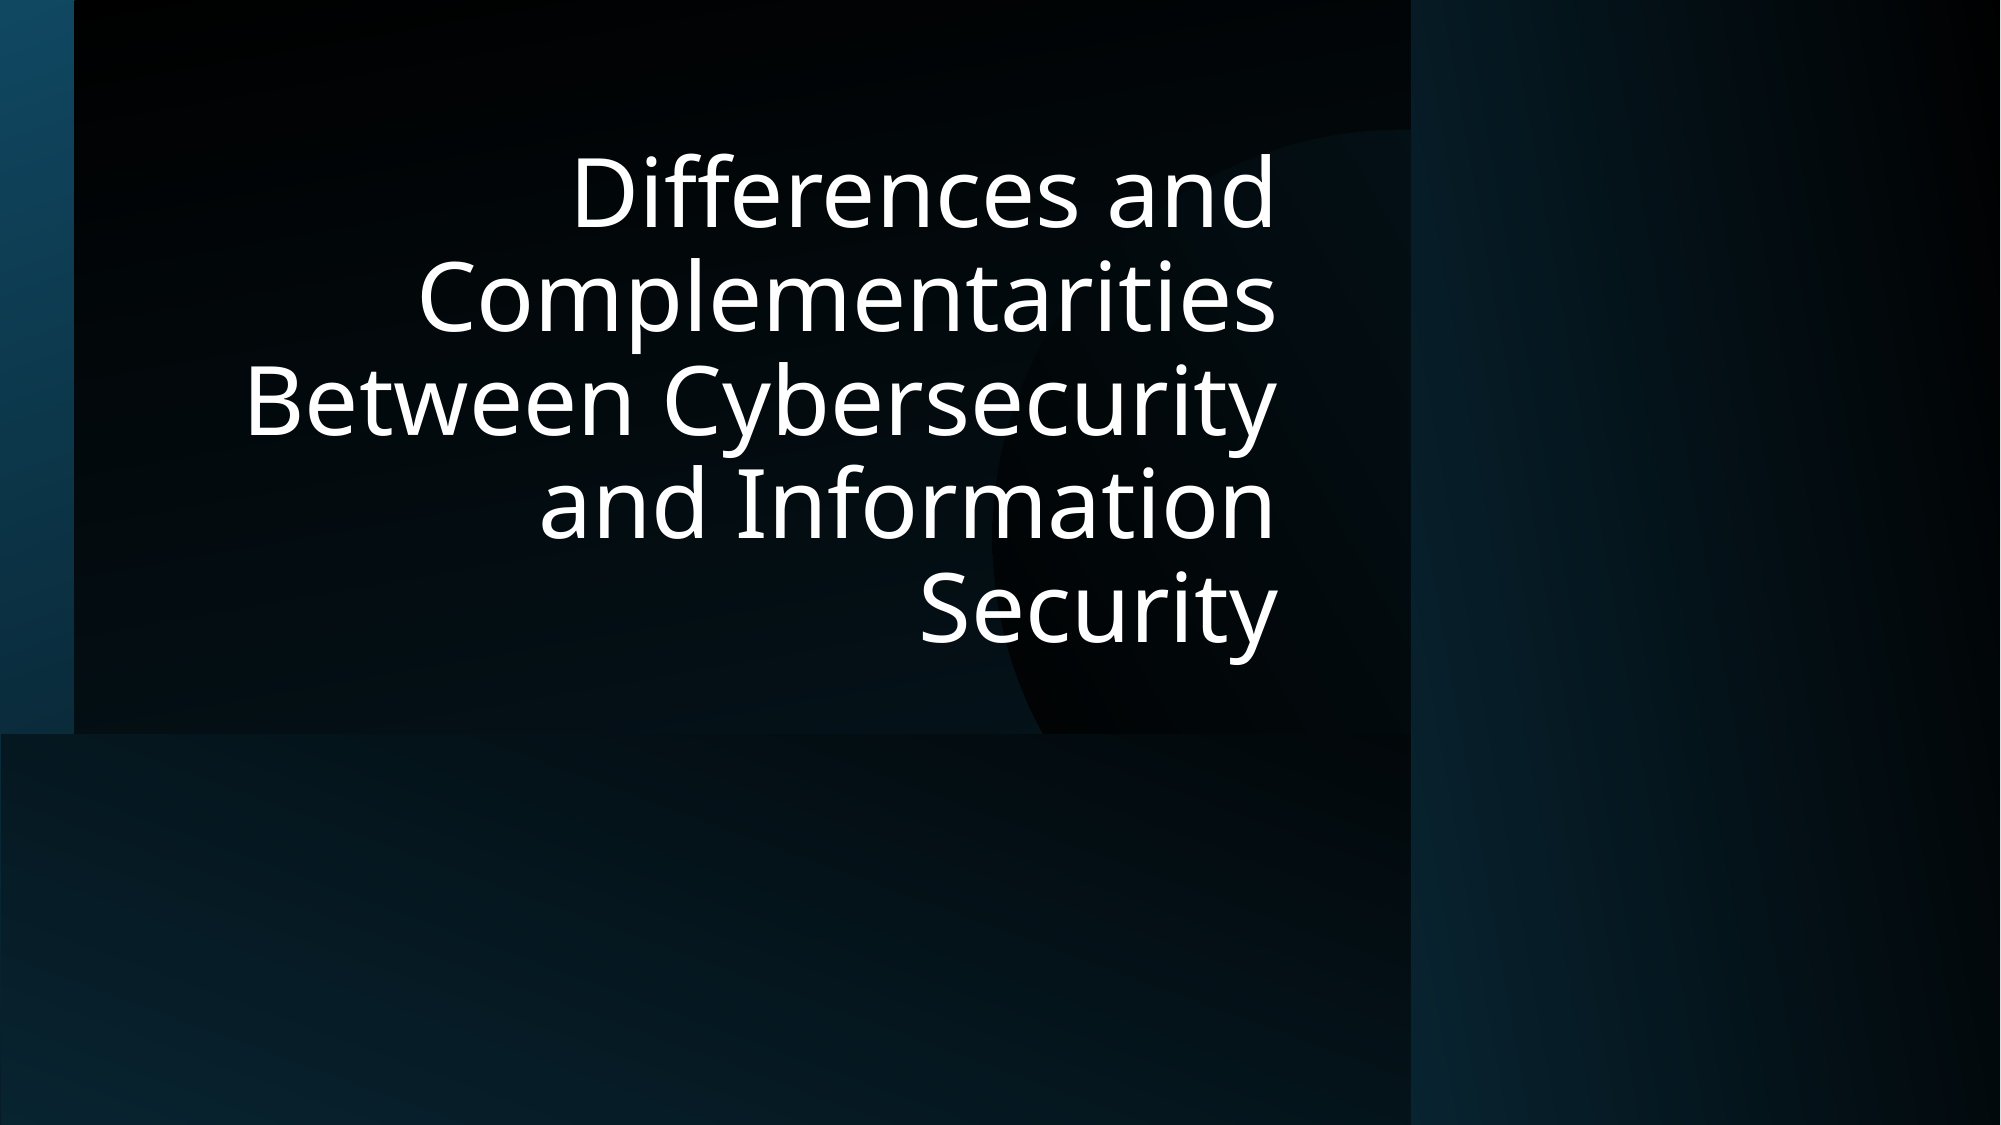

# Differences and Complementarities Between Cybersecurity and Information Security